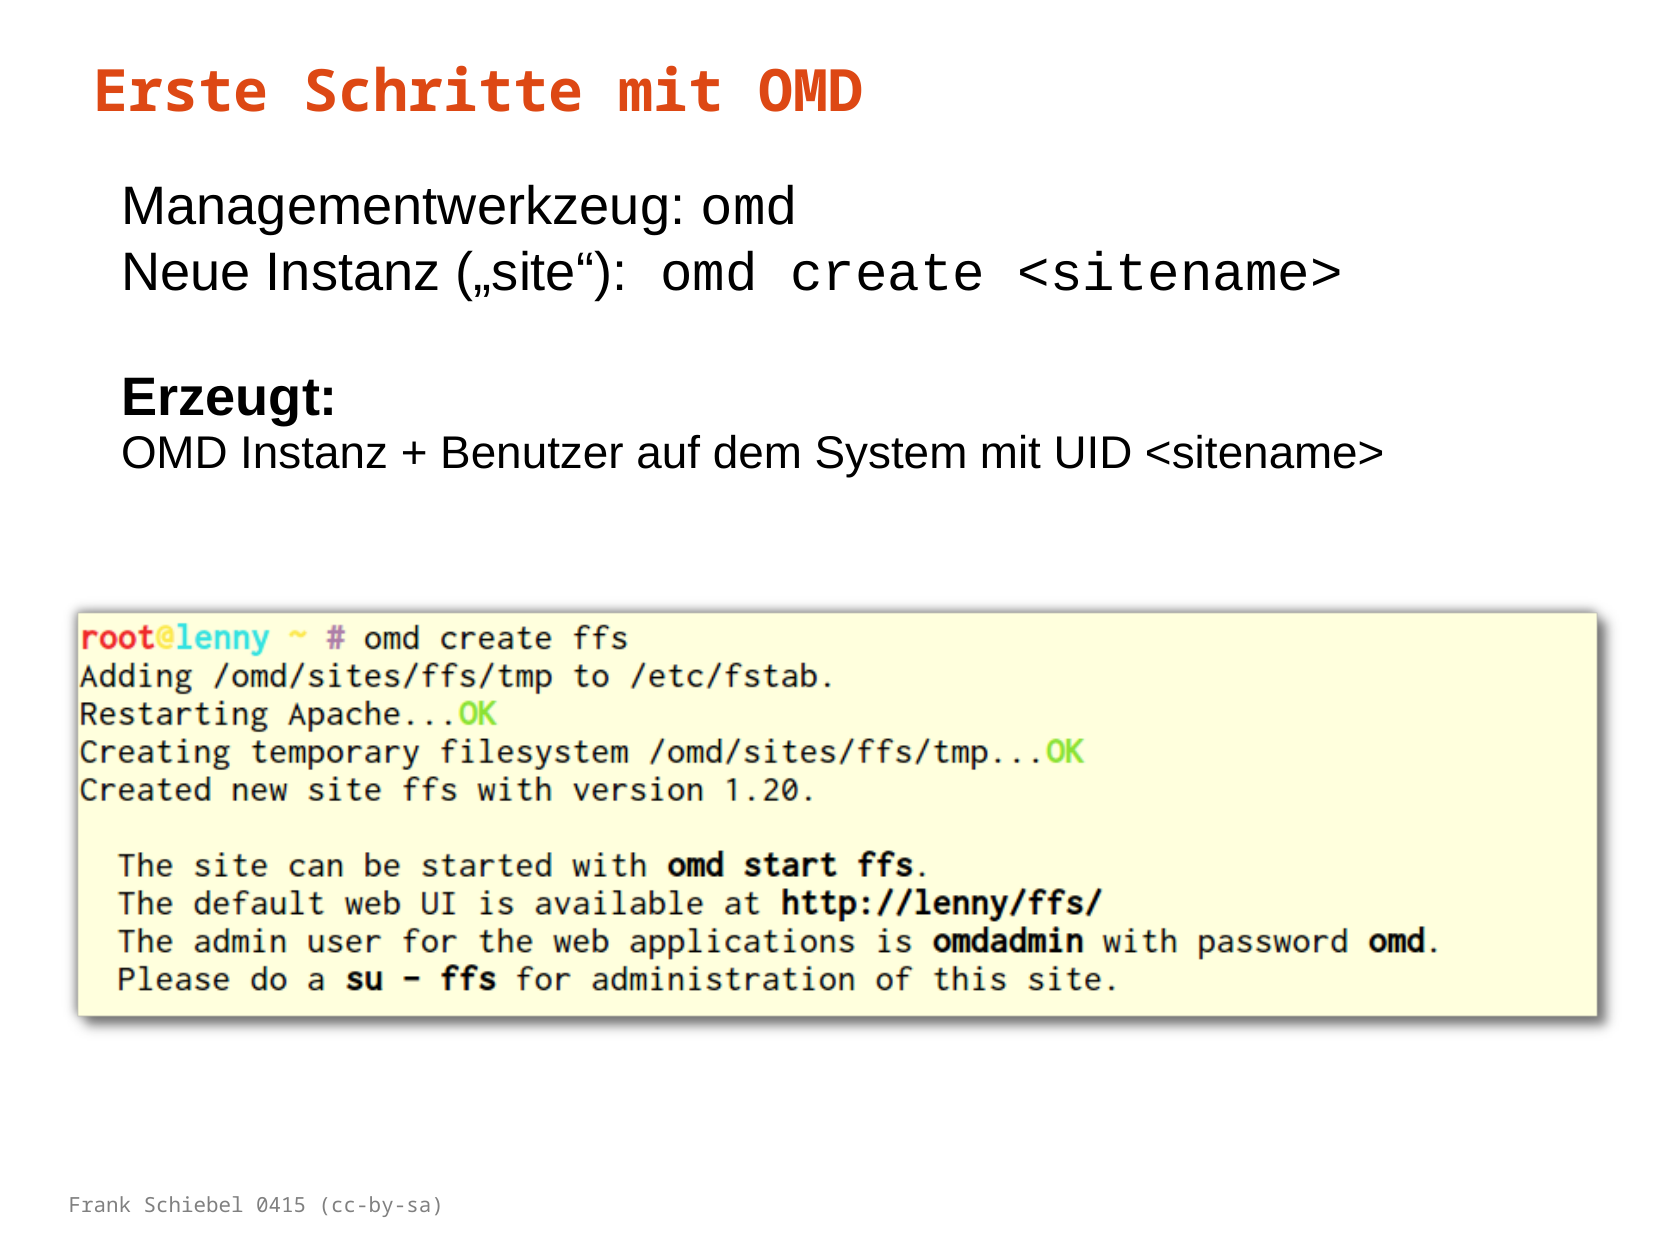

Erste Schritte mit OMD
Managementwerkzeug: omd
Neue Instanz („site“): omd create <sitename>
Erzeugt:
OMD Instanz + Benutzer auf dem System mit UID <sitename>